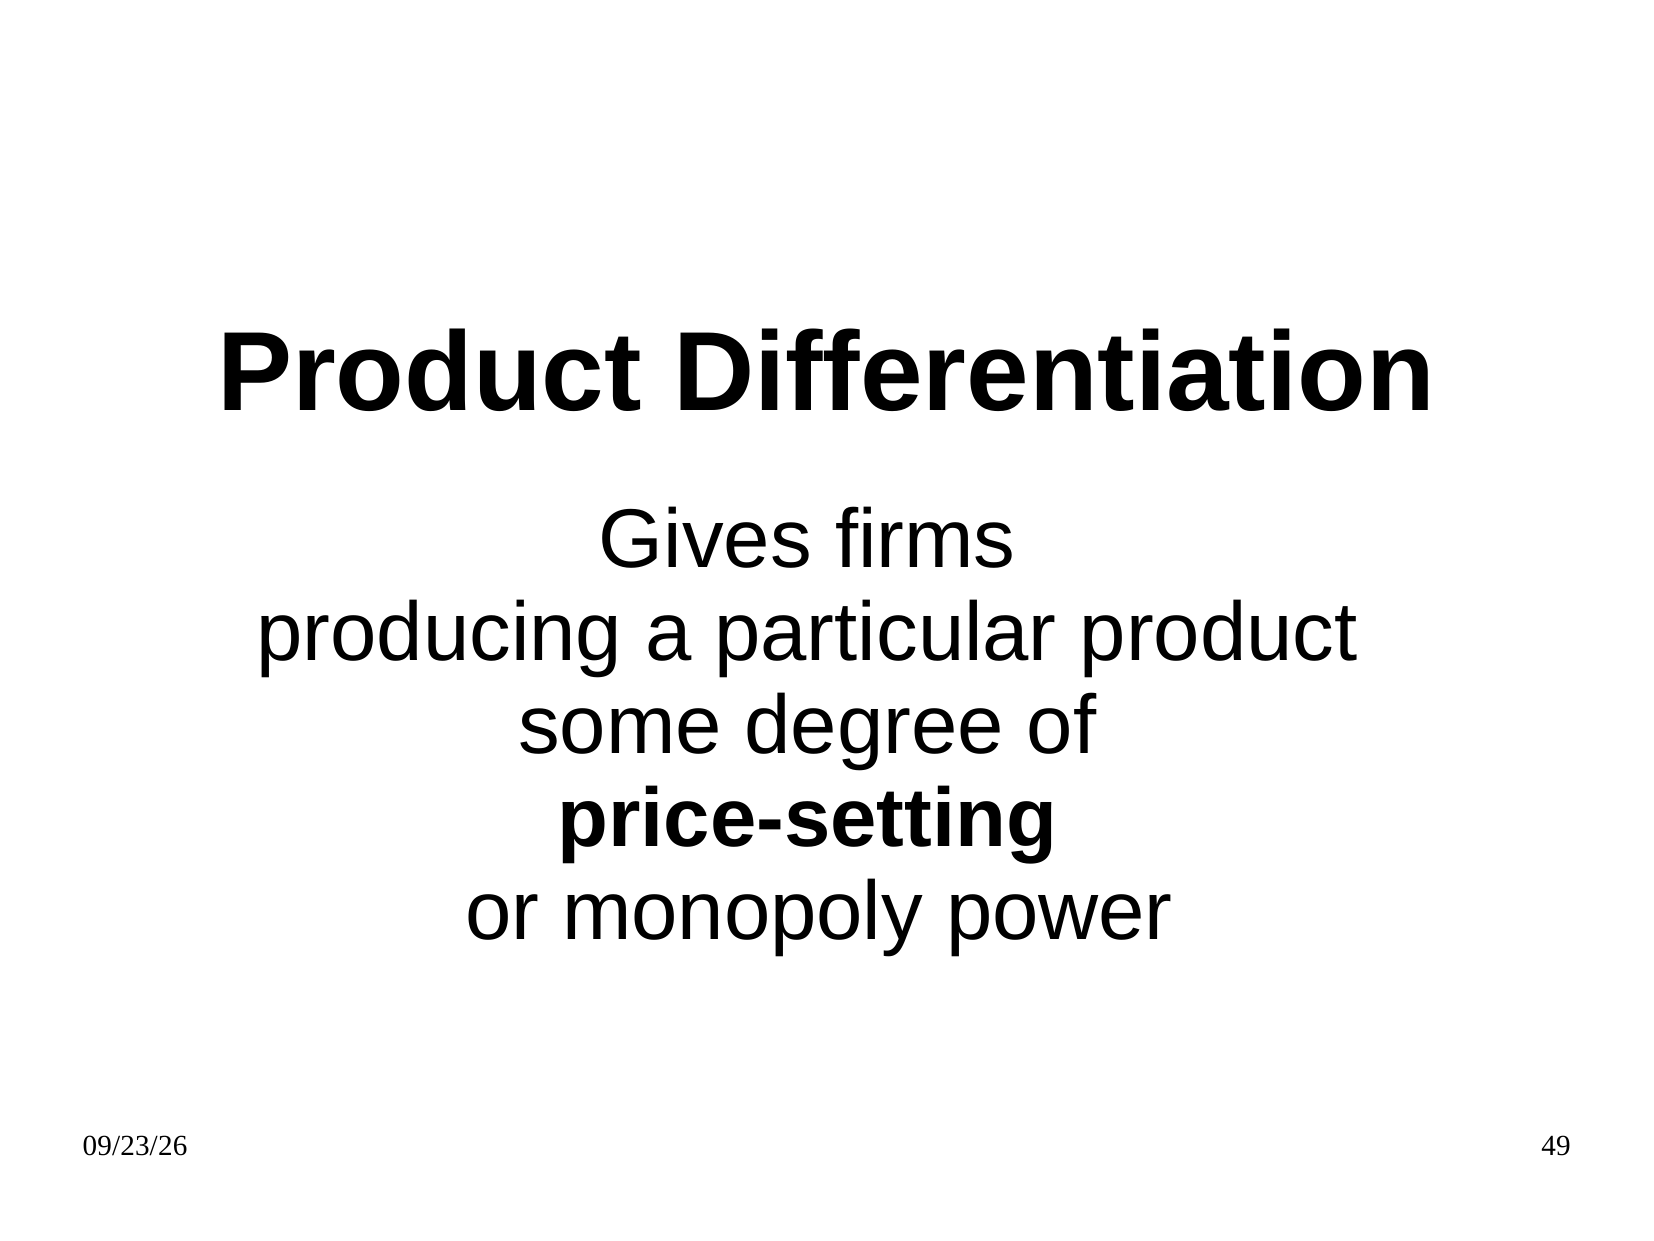

# Product Differentiation
Gives firms
producing a particular product
some degree of
price-setting
or monopoly power
49